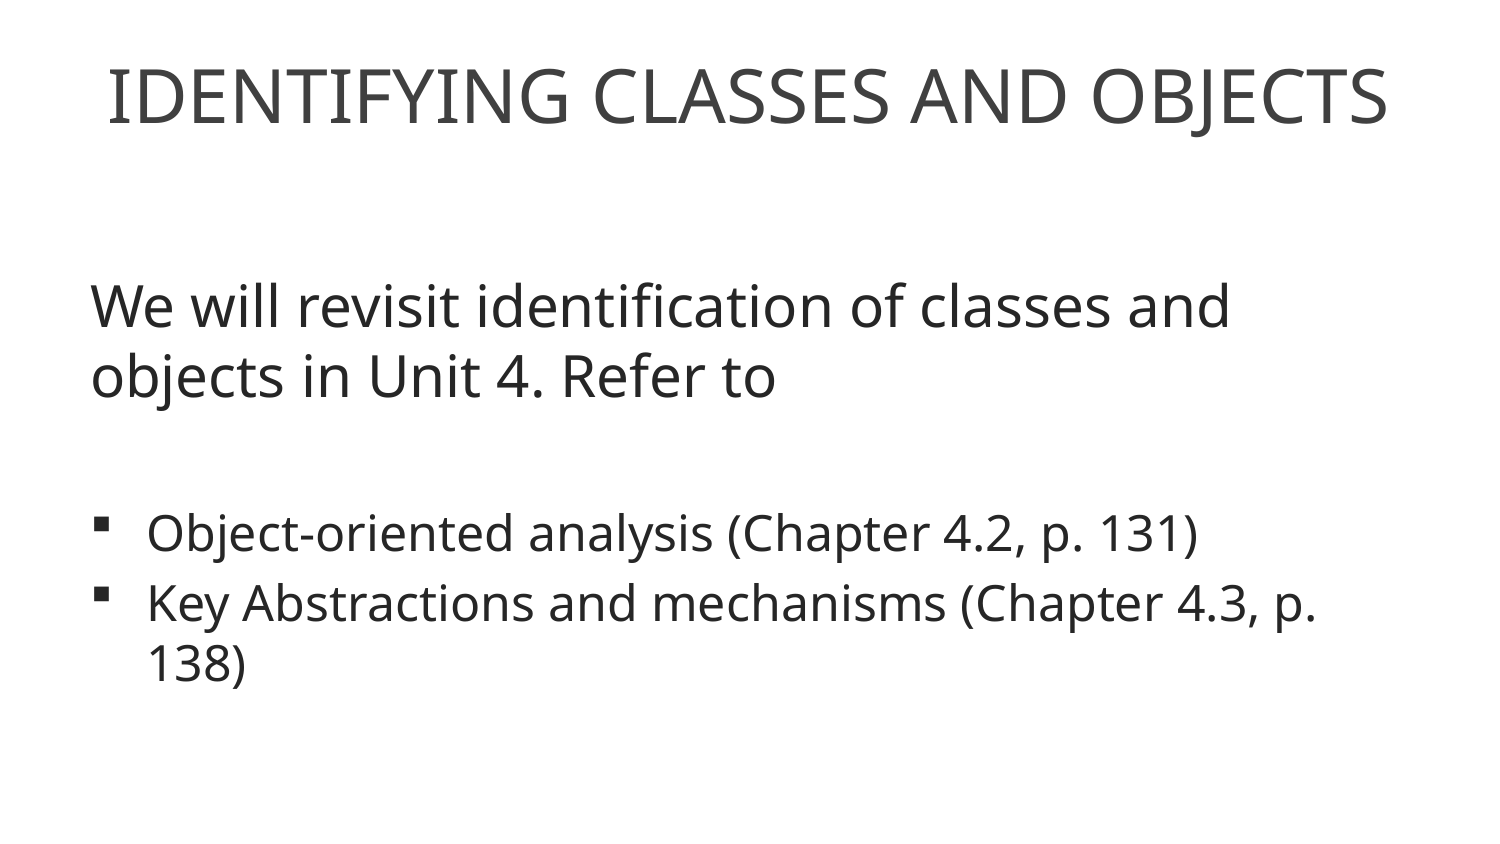

# Identifying classes and objects
We will revisit identification of classes and objects in Unit 4. Refer to
Object-oriented analysis (Chapter 4.2, p. 131)
Key Abstractions and mechanisms (Chapter 4.3, p. 138)